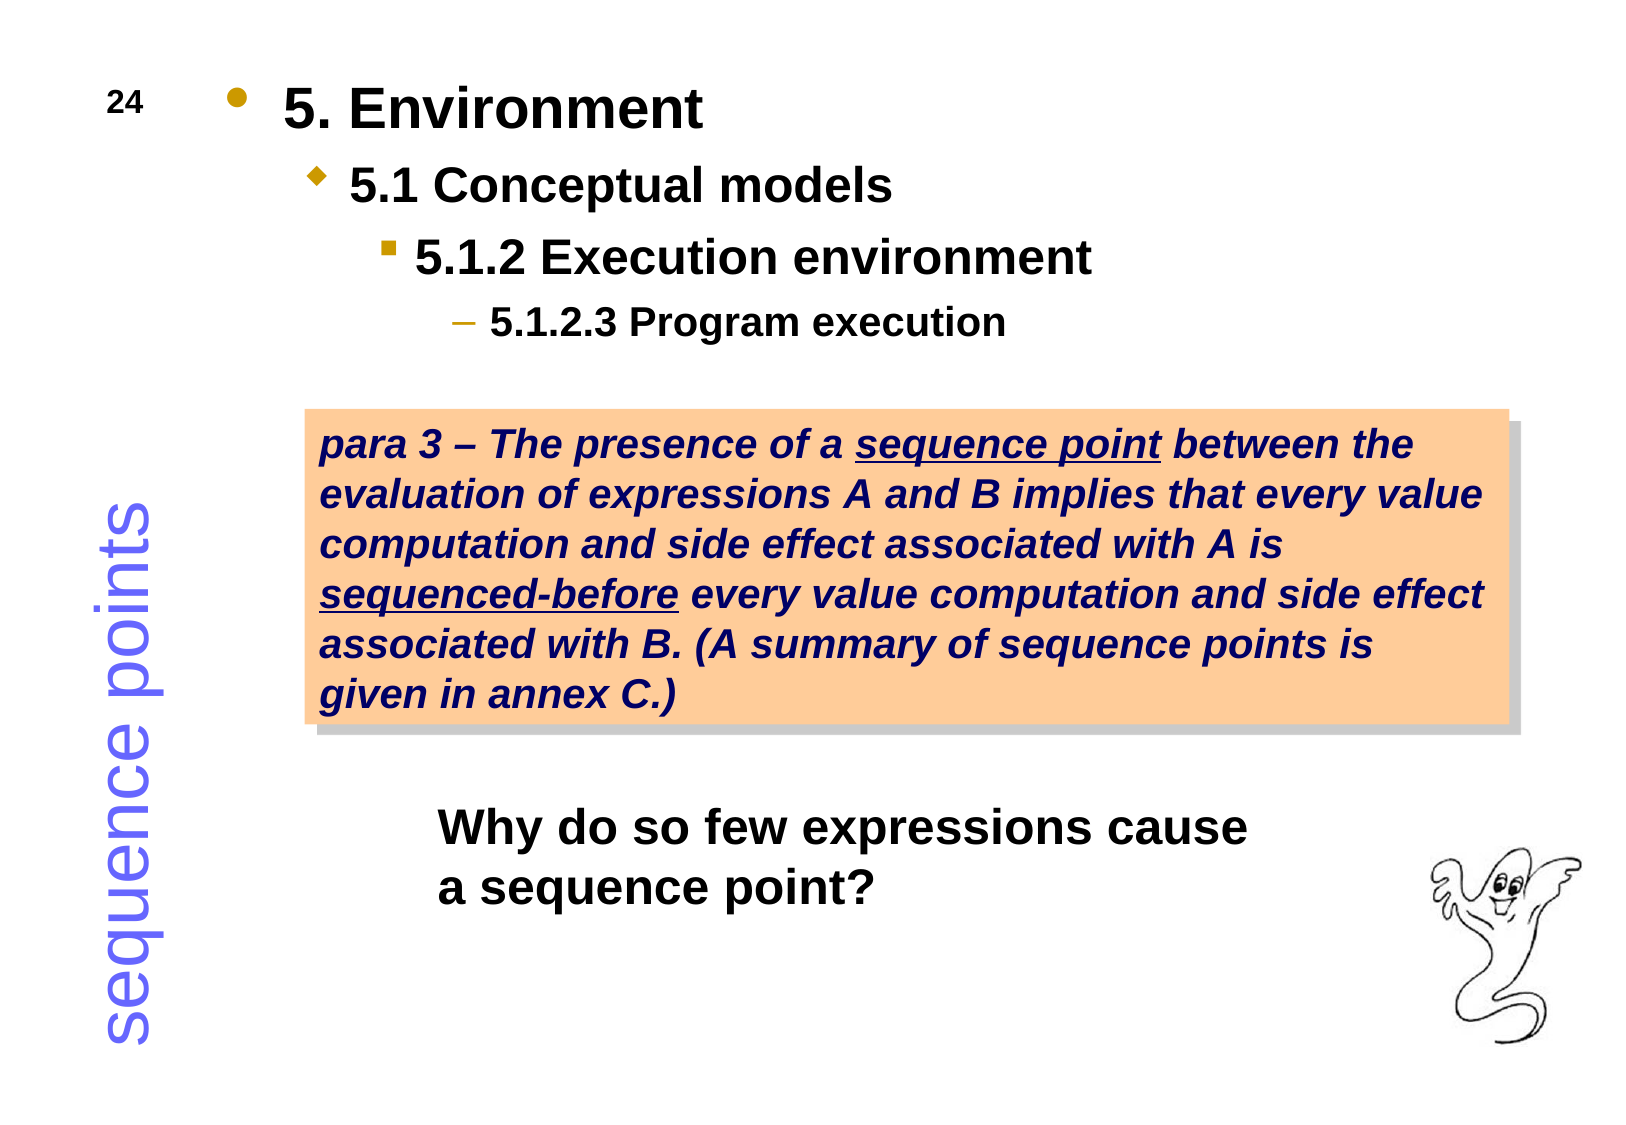

24
5. Environment
5.1 Conceptual models
5.1.2 Execution environment
5.1.2.3 Program execution
para 3 – The presence of a sequence point between the evaluation of expressions A and B implies that every value computation and side effect associated with A is sequenced-before every value computation and side effect associated with B. (A summary of sequence points is given in annex C.)
# sequence points
Why do so few expressions cause a sequence point?